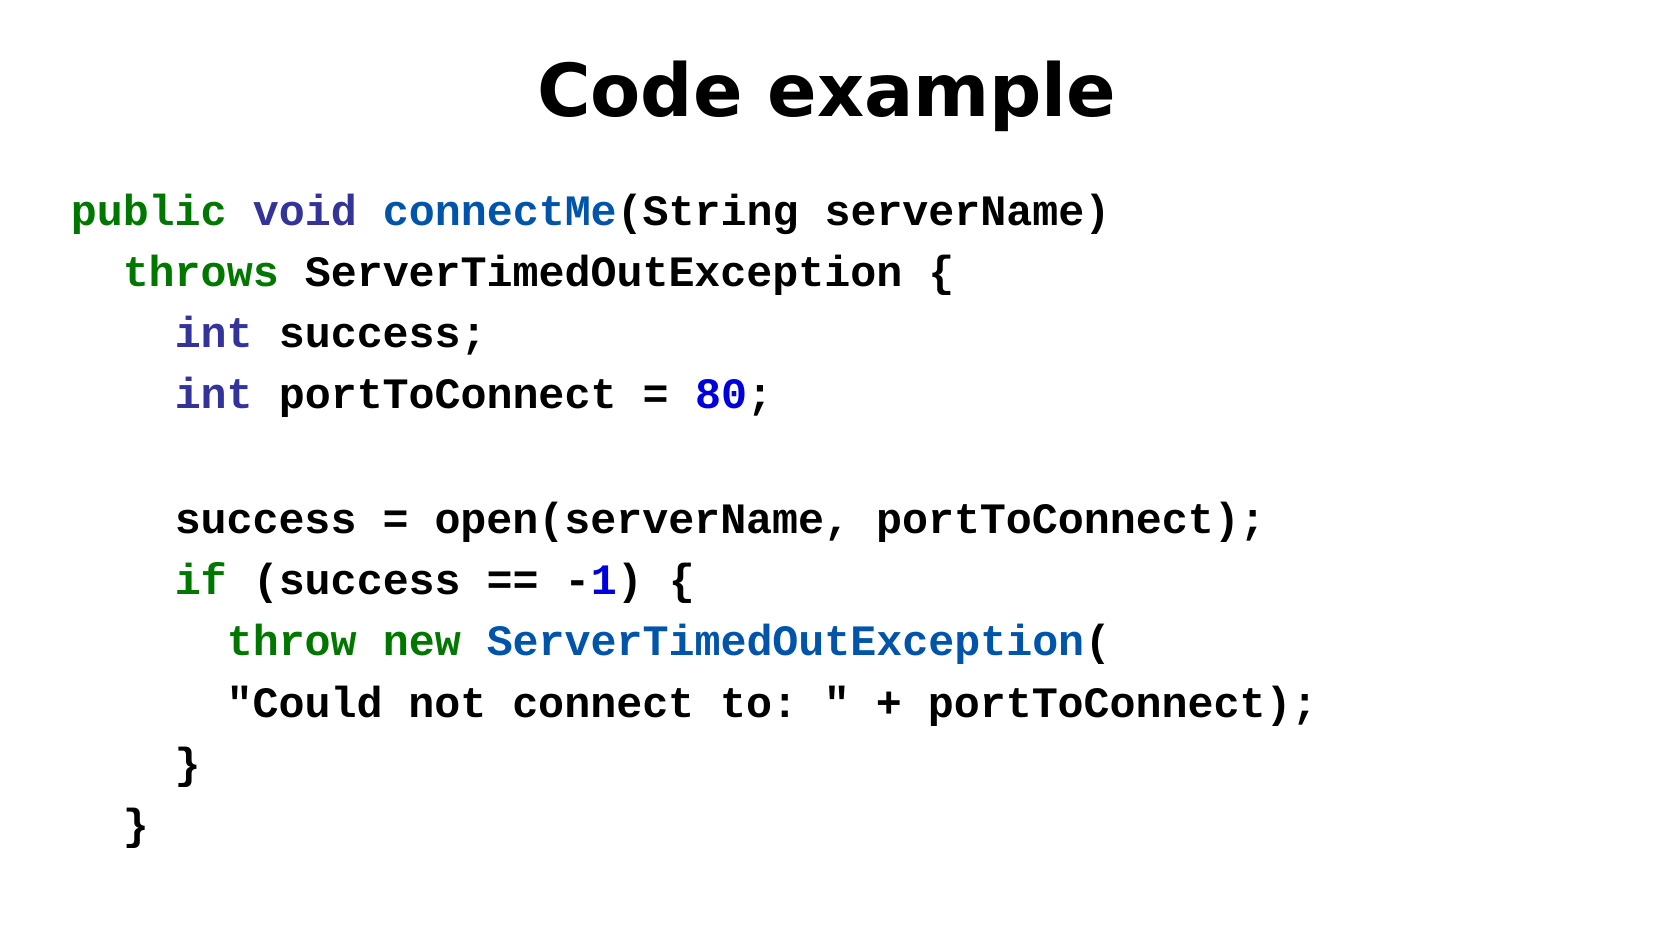

# Code example
public void connectMe(String serverName)
 throws ServerTimedOutException {
 int success;
 int portToConnect = 80;
 success = open(serverName, portToConnect);
 if (success == -1) {
 throw new ServerTimedOutException(
 "Could not connect to: " + portToConnect);
 }
 }